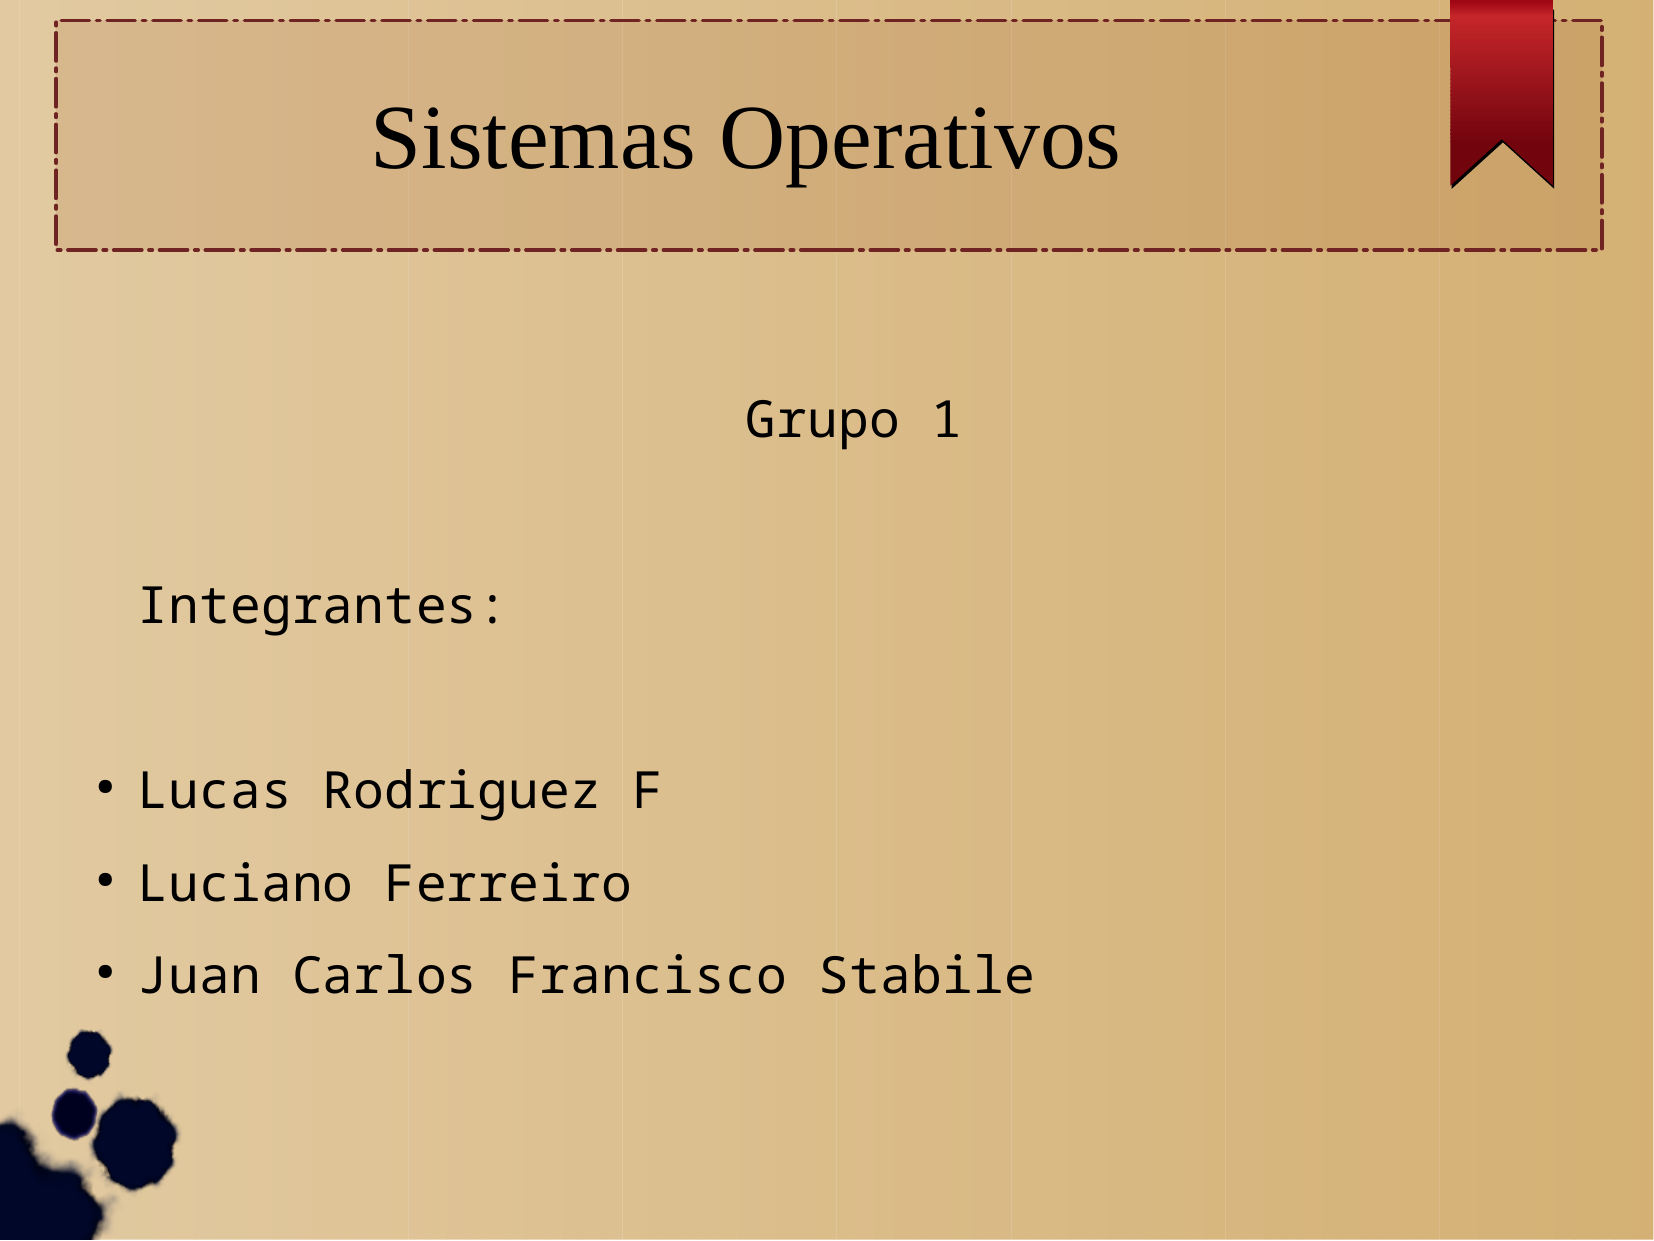

# Sistemas Operativos
Grupo 1
Integrantes:
Lucas Rodriguez F
Luciano Ferreiro
Juan Carlos Francisco Stabile